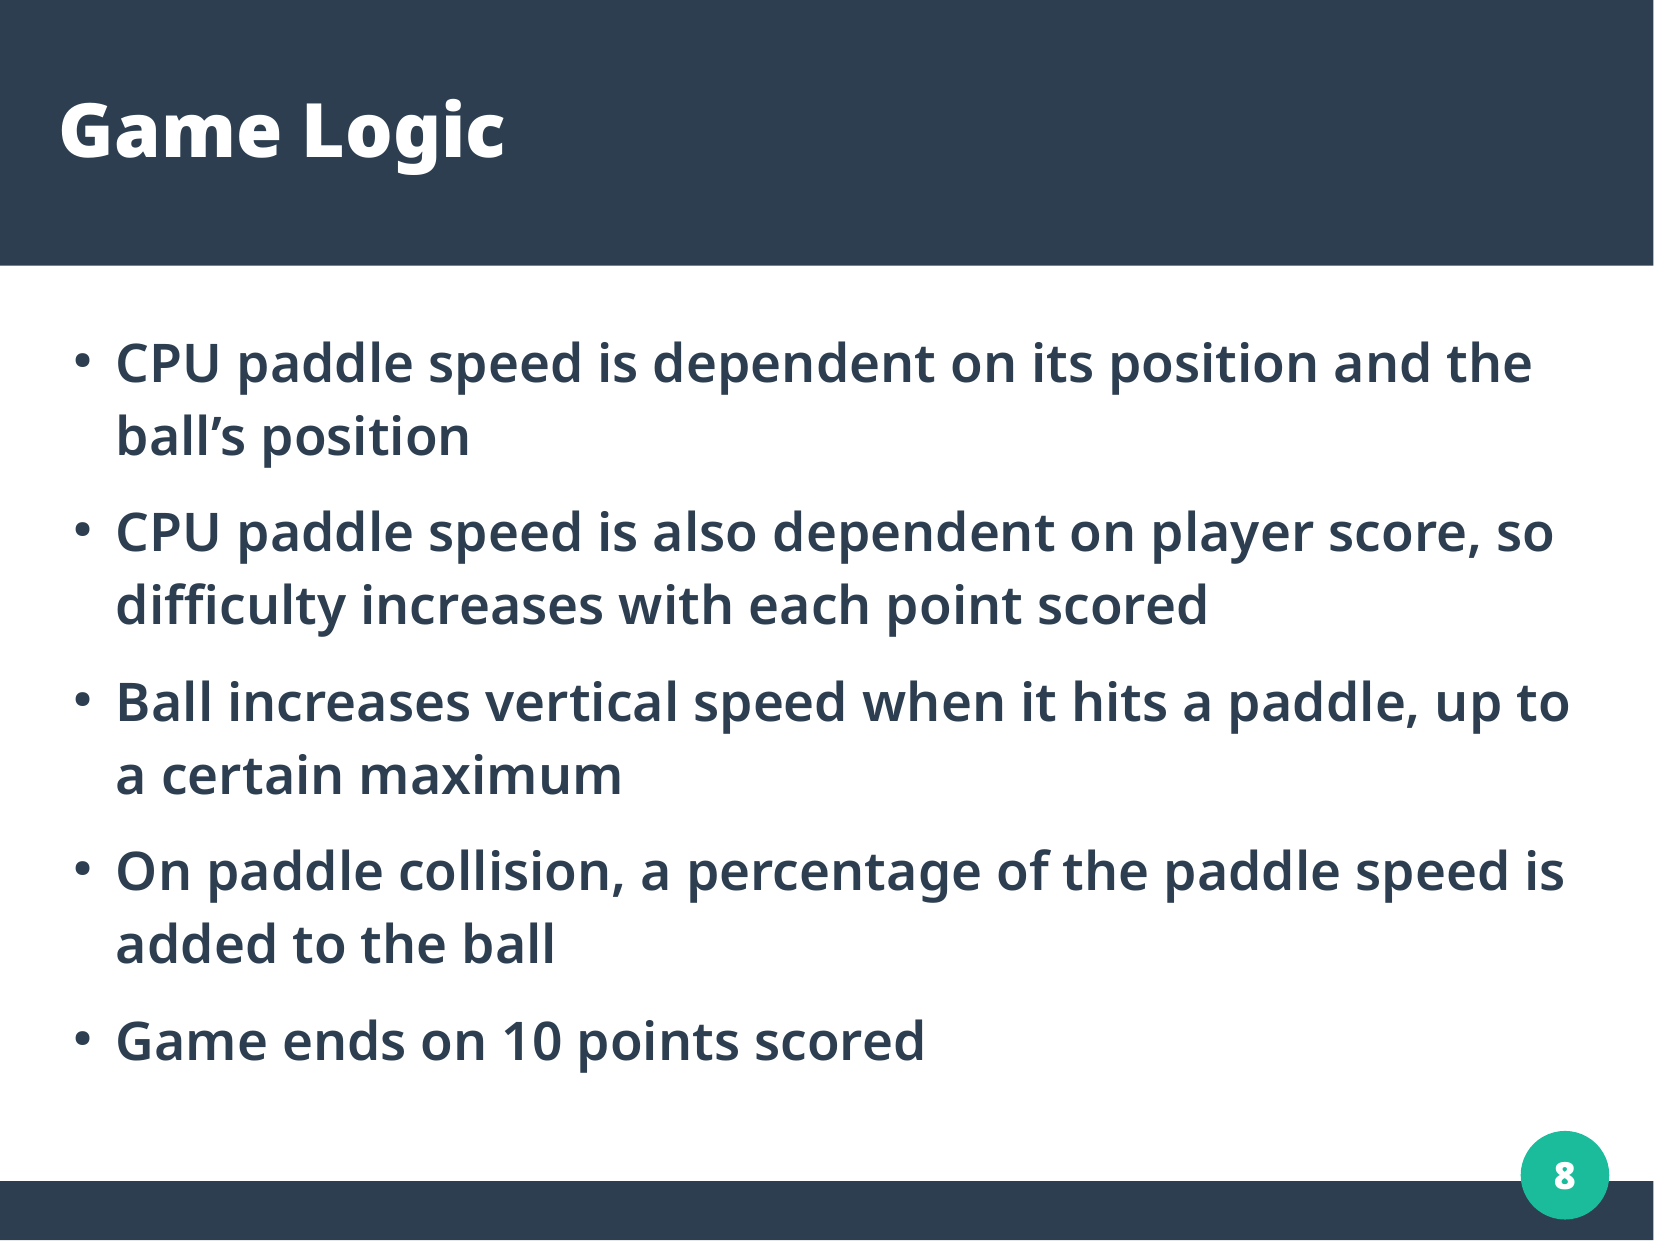

# Game Logic
CPU paddle speed is dependent on its position and the ball’s position
CPU paddle speed is also dependent on player score, so difficulty increases with each point scored
Ball increases vertical speed when it hits a paddle, up to a certain maximum
On paddle collision, a percentage of the paddle speed is added to the ball
Game ends on 10 points scored
8